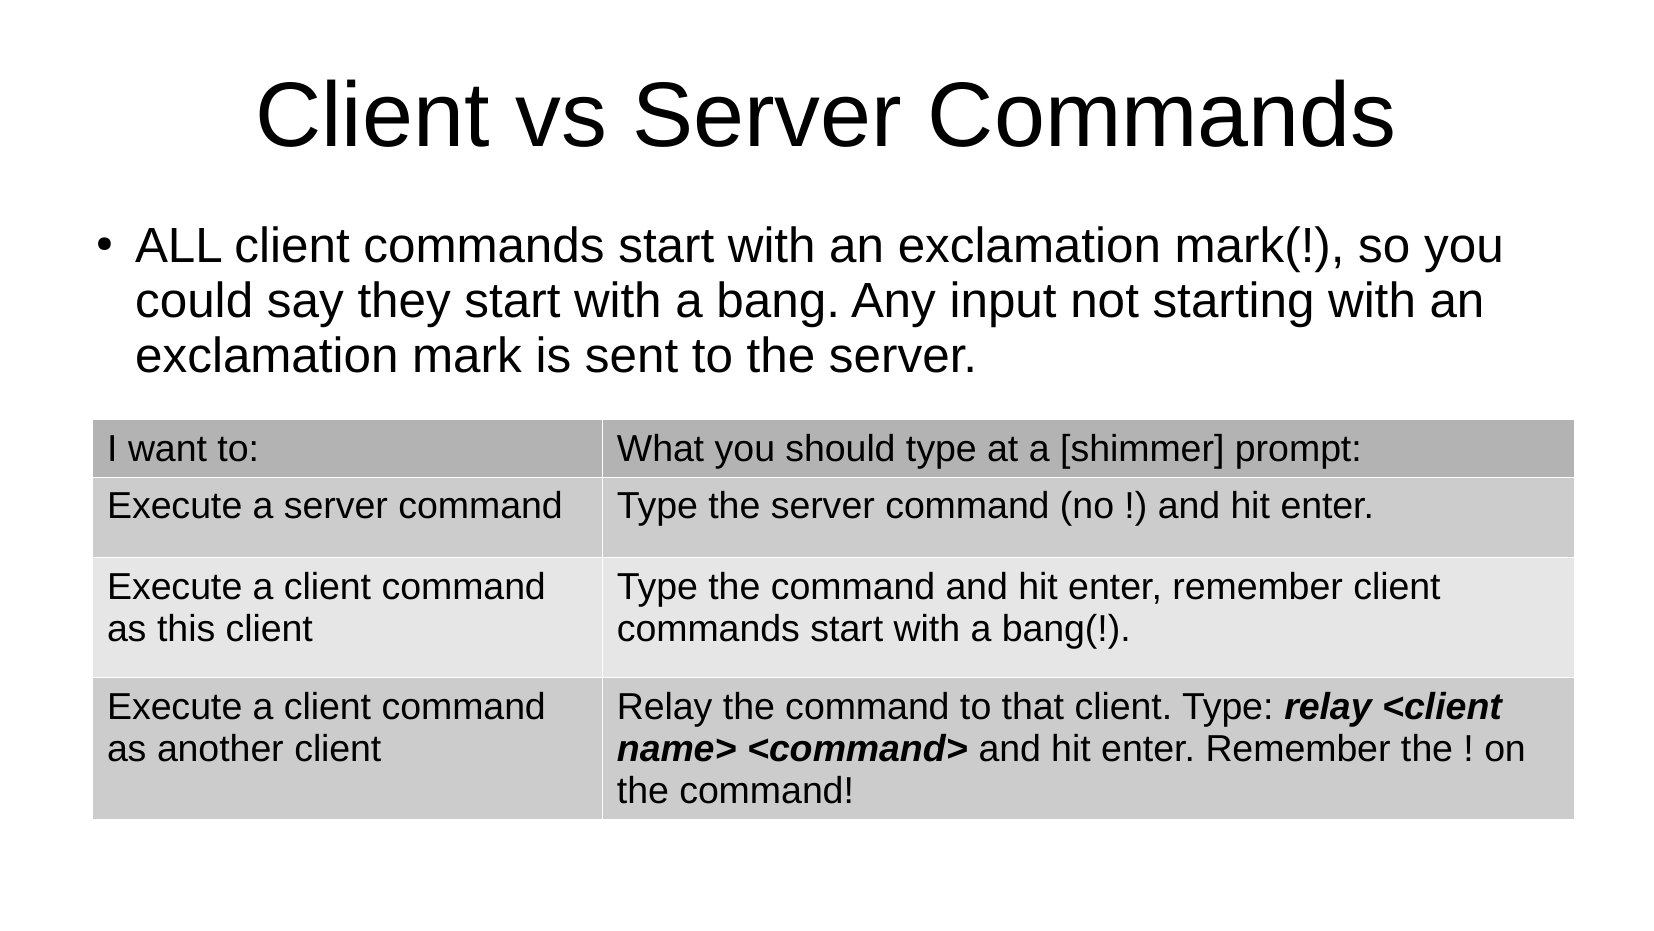

# Client vs Server Commands
ALL client commands start with an exclamation mark(!), so you could say they start with a bang. Any input not starting with an exclamation mark is sent to the server.
| I want to: | What you should type at a [shimmer] prompt: |
| --- | --- |
| Execute a server command | Type the server command (no !) and hit enter. |
| Execute a client command as this client | Type the command and hit enter, remember client commands start with a bang(!). |
| Execute a client command as another client | Relay the command to that client. Type: relay <client name> <command> and hit enter. Remember the ! on the command! |